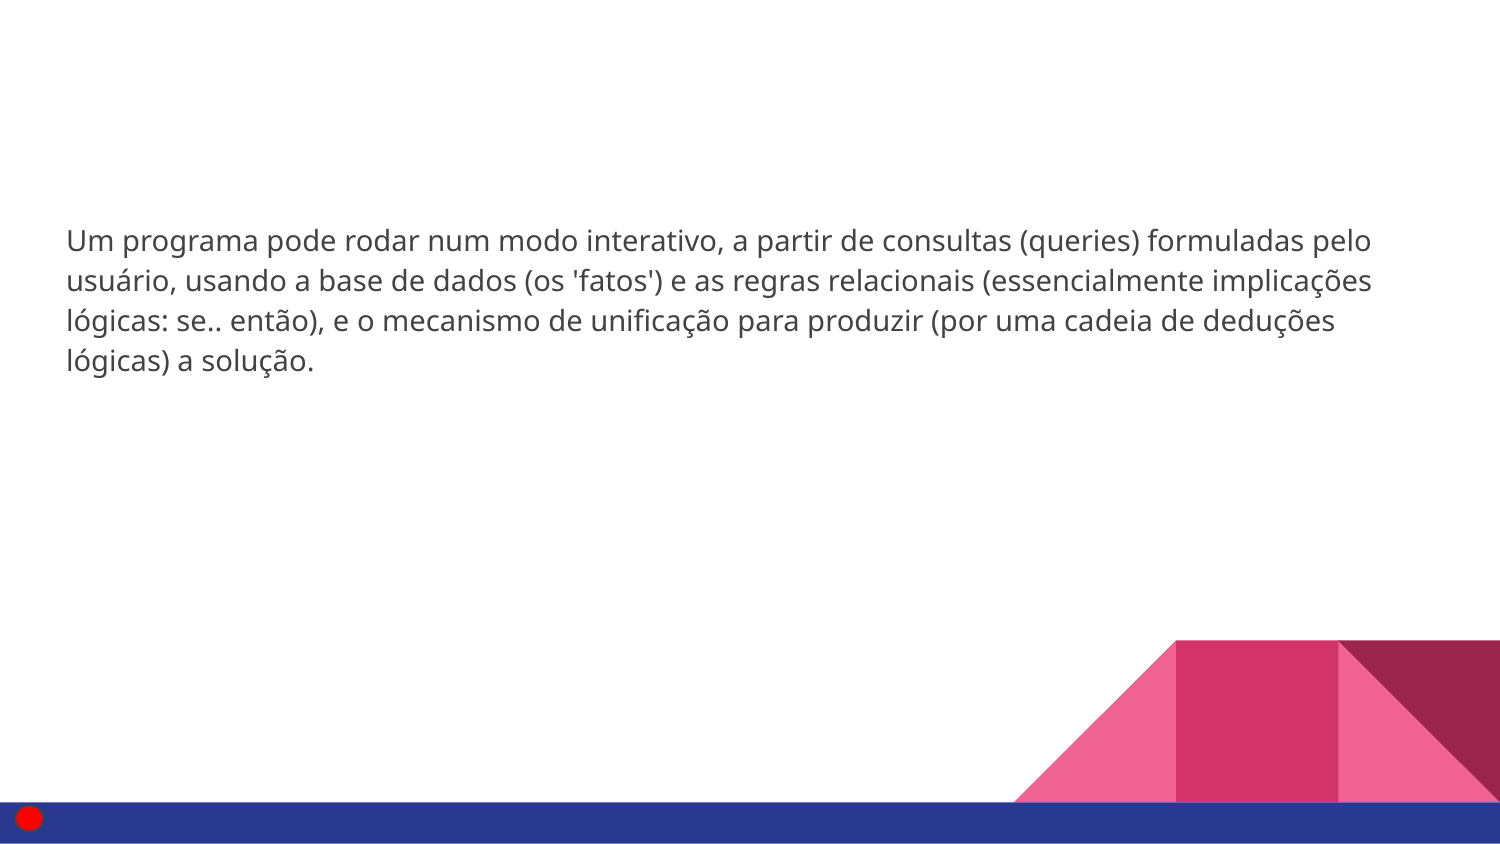

# Um programa pode rodar num modo interativo, a partir de consultas (queries) formuladas pelo usuário, usando a base de dados (os 'fatos') e as regras relacionais (essencialmente implicações lógicas: se.. então), e o mecanismo de unificação para produzir (por uma cadeia de deduções lógicas) a solução.